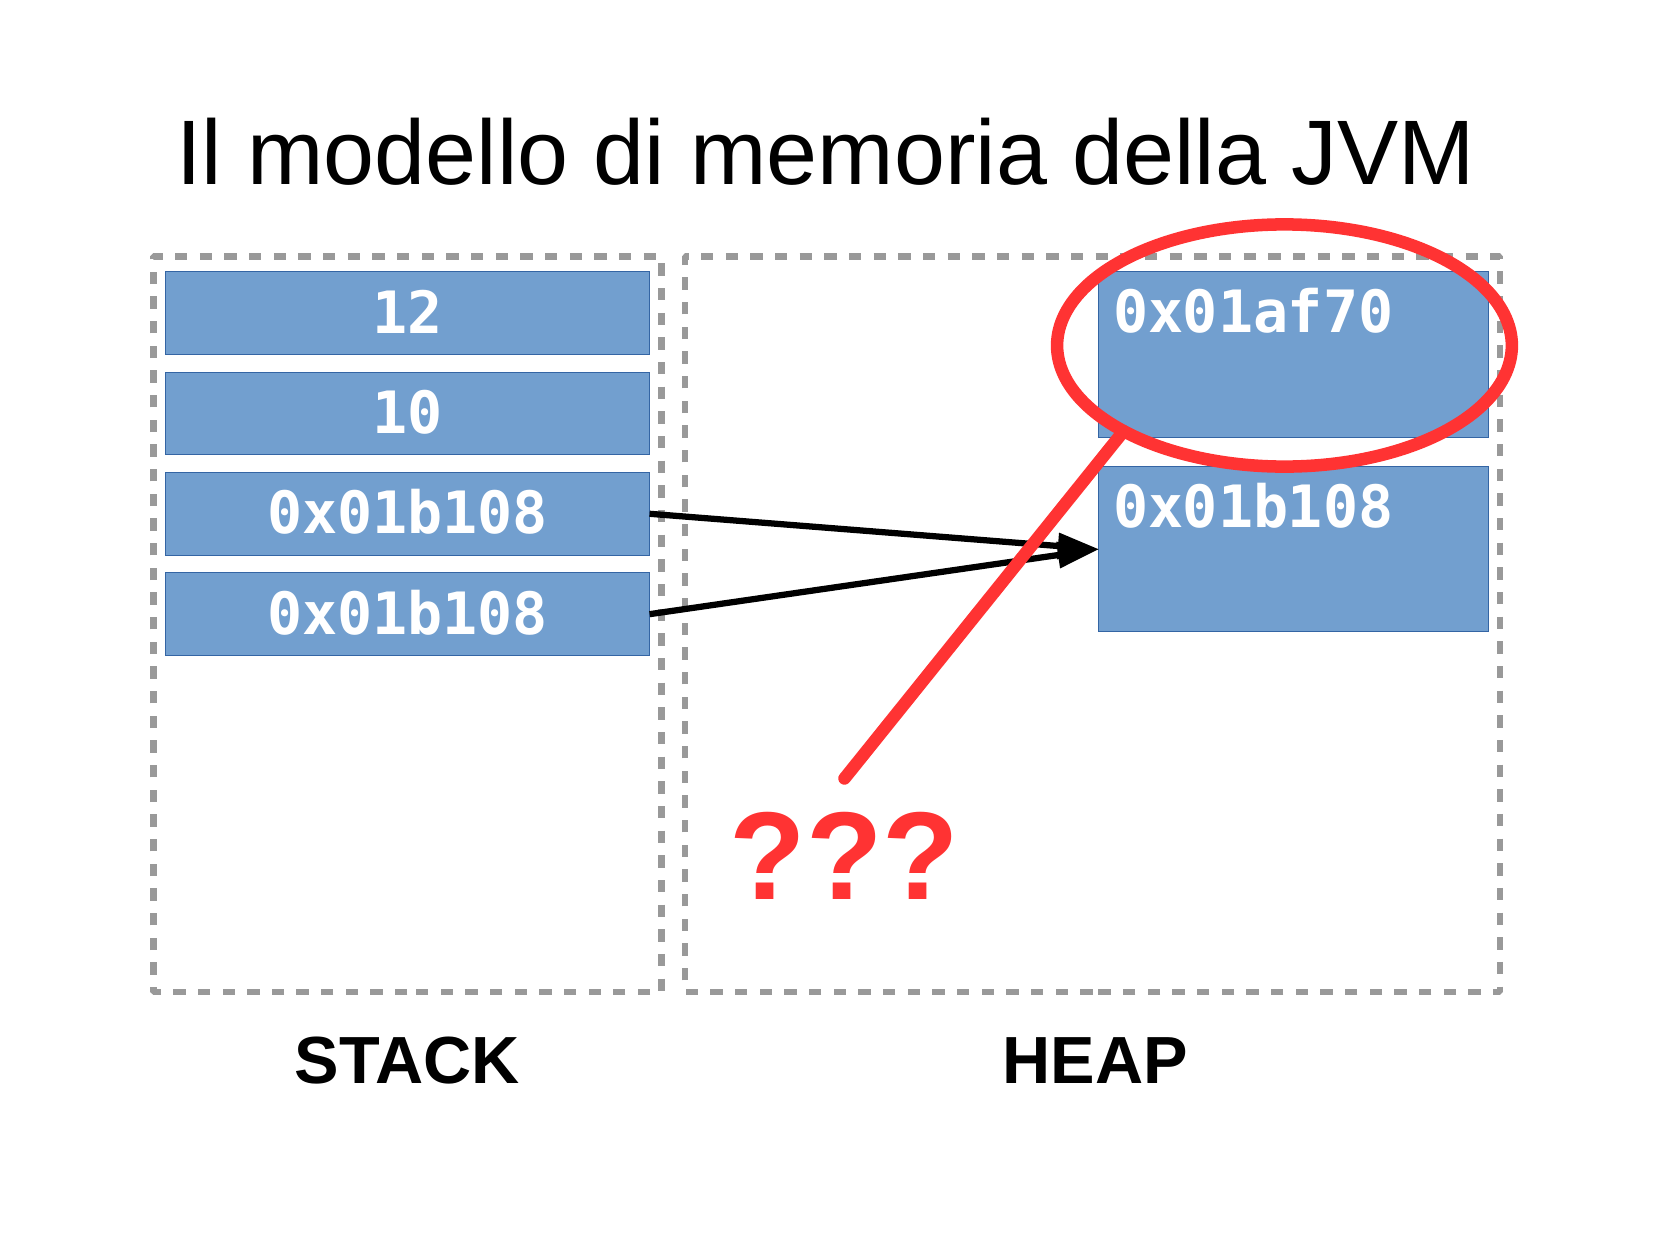

# Il modello di memoria della JVM
12
0x01af70
10
0x01b108
0x01b108
0x01b108
???
STACK
HEAP